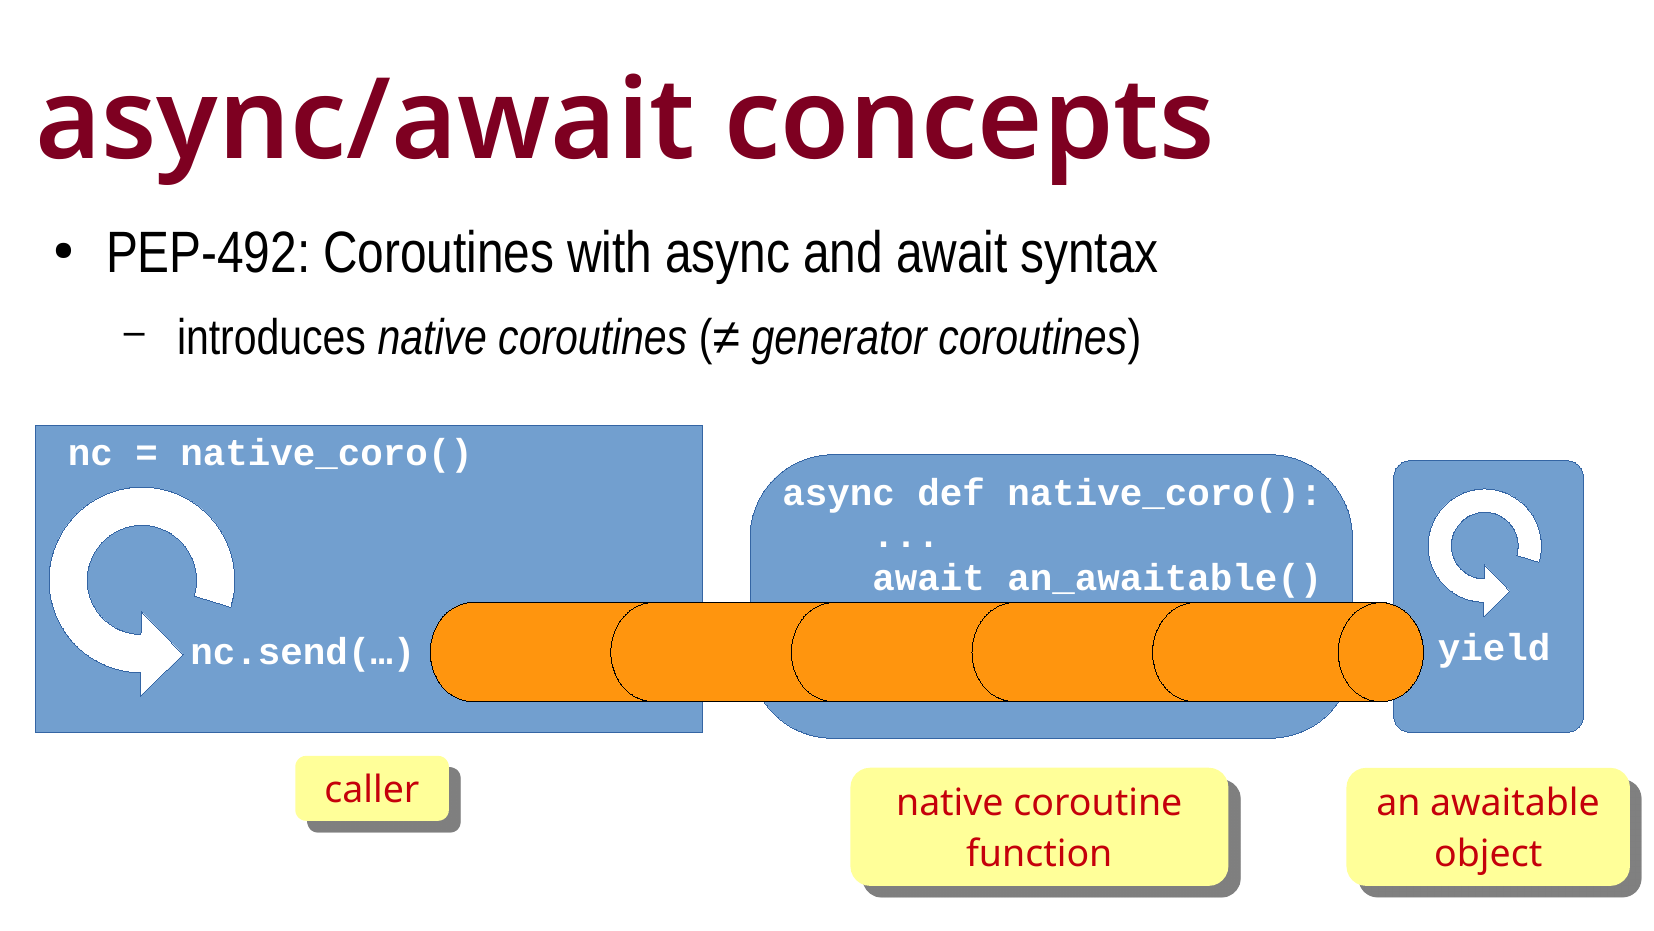

# async/await concepts
PEP-492: Coroutines with async and await syntax
introduces native coroutines (≠ generator coroutines)
nc = native_coro()
async def native_coro():
 ...
 await an_awaitable()
yield
nc.send(…)
caller
native coroutine function
an awaitable
object